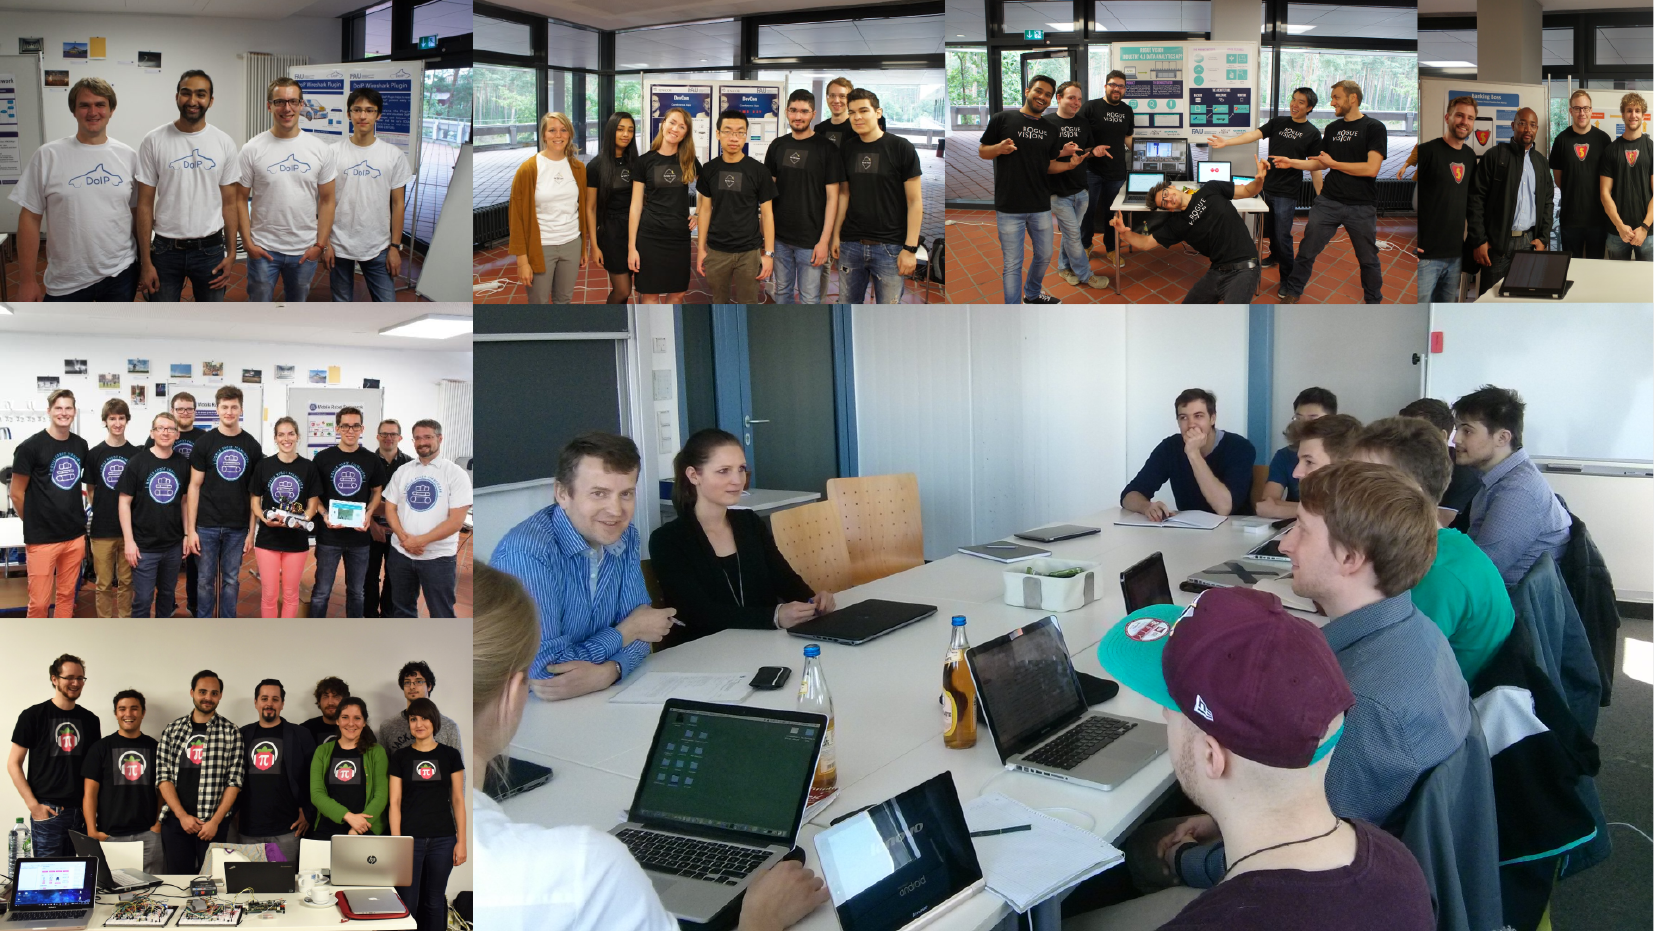

The AMOS Project
5
© 2020 Dirk Riehle - Some Rights Reserved